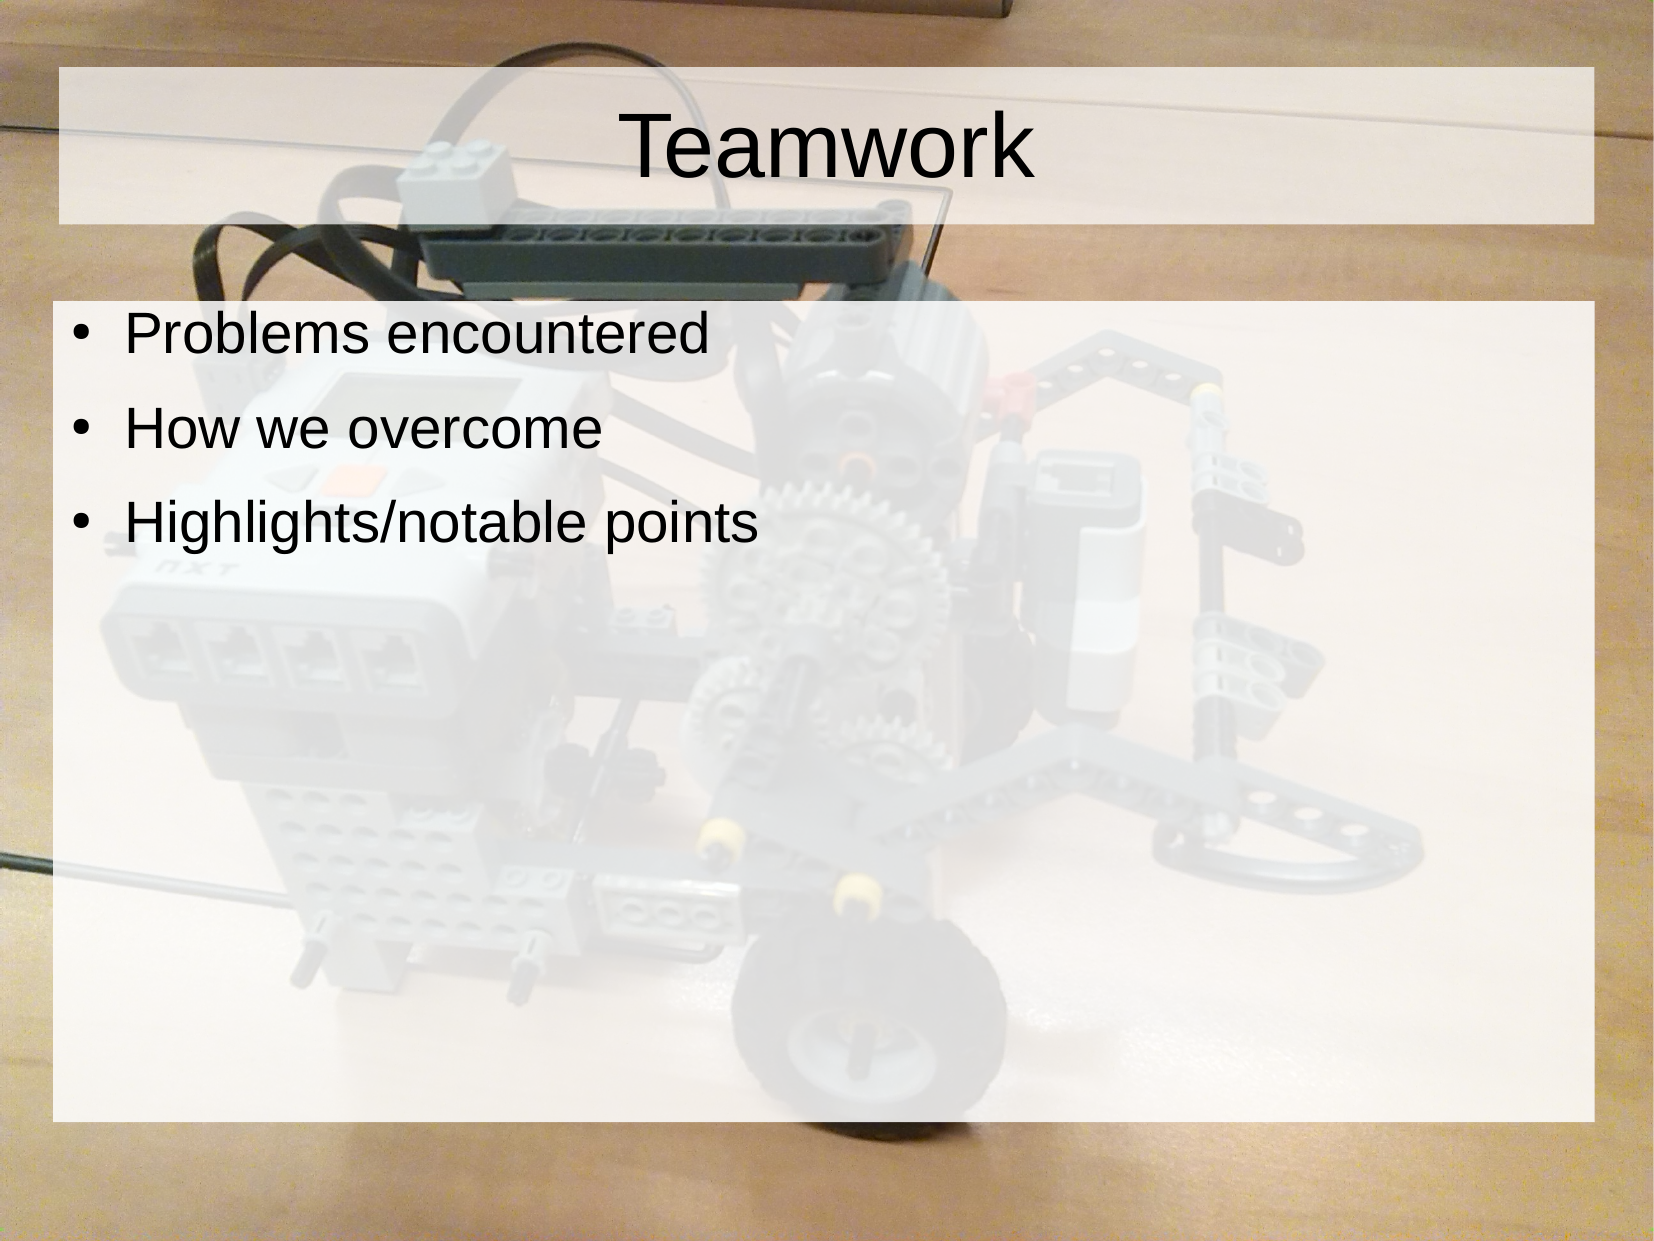

# Teamwork
Problems encountered
How we overcome
Highlights/notable points